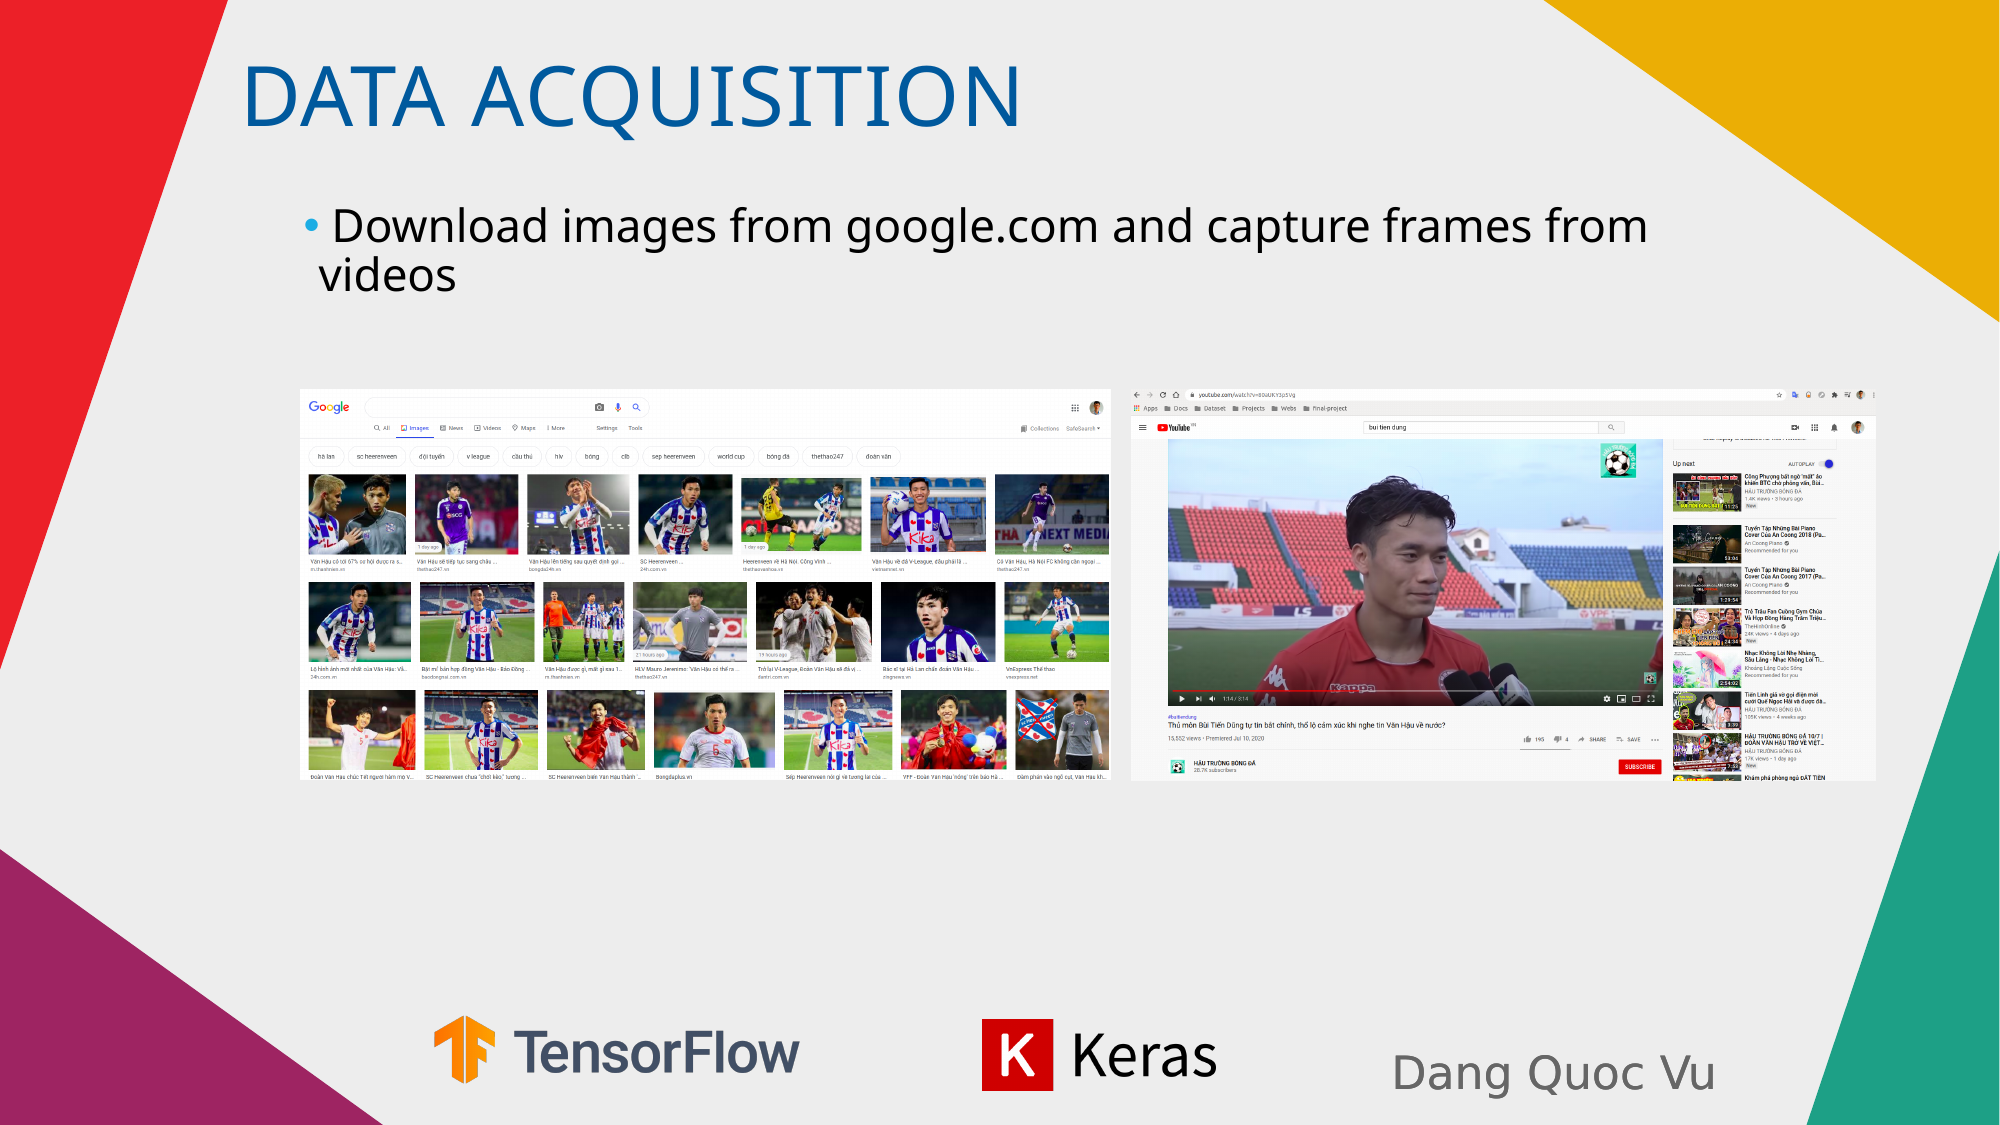

# DATA ACQUISITION
 Download images from google.com and capture frames from videos
Dang Quoc Vu
Dang Quoc Vu